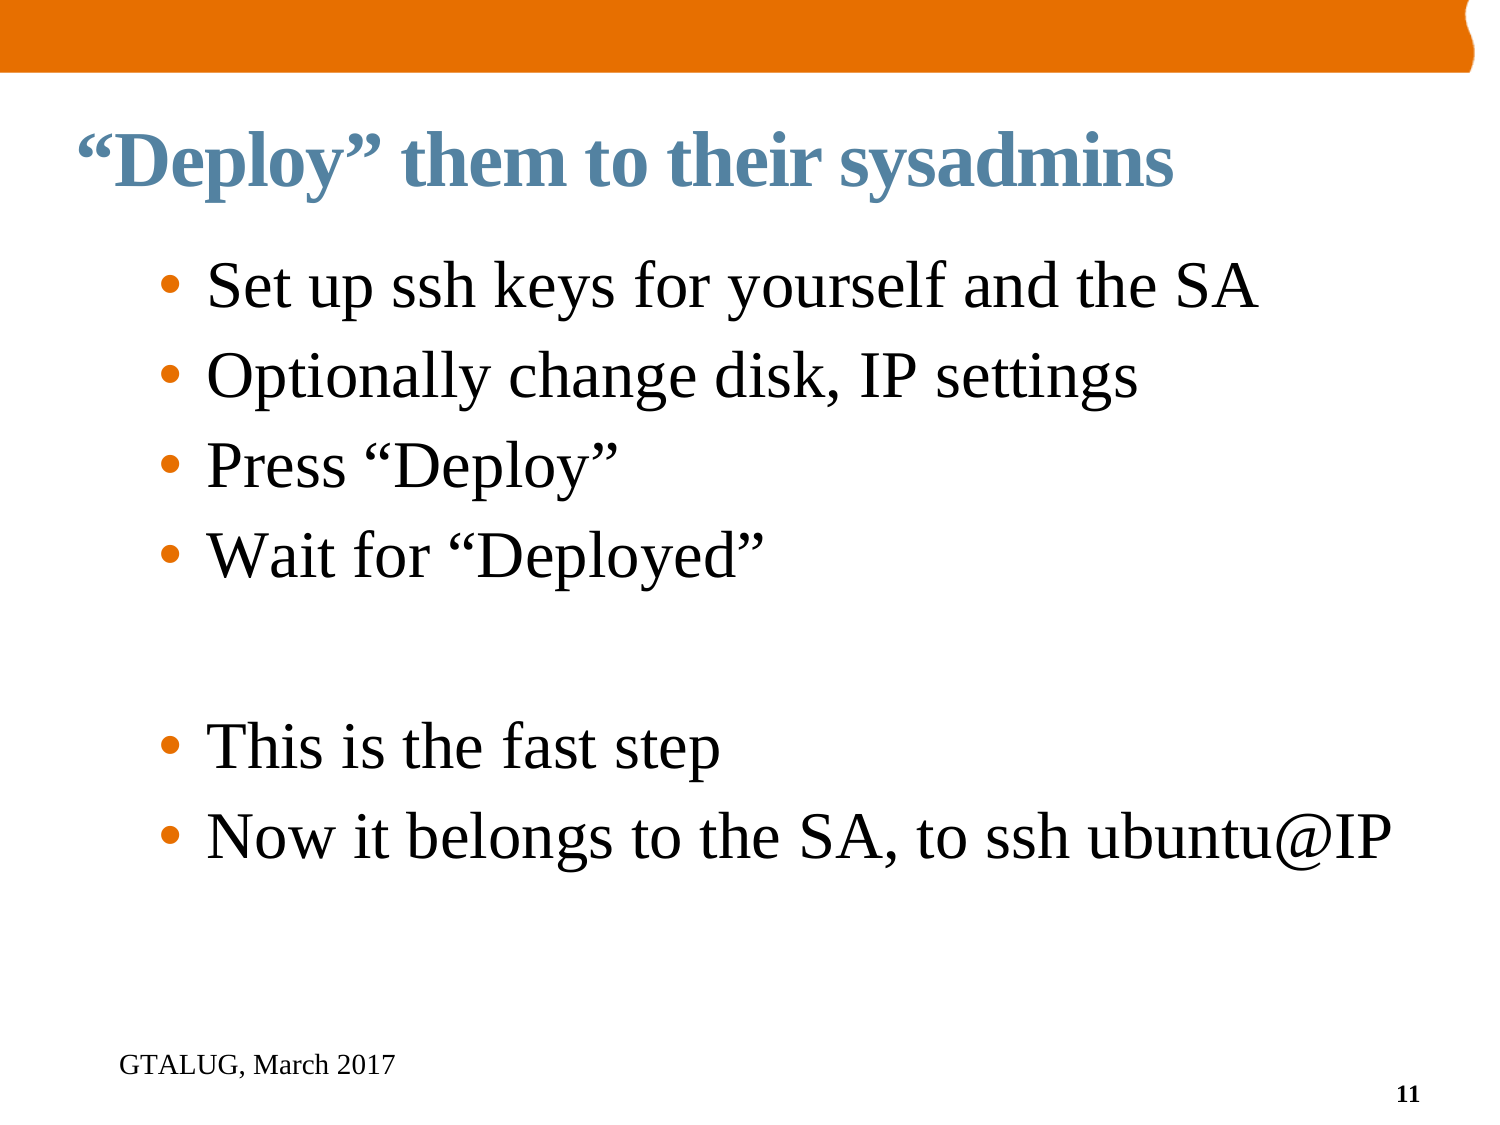

# “Deploy” them to their sysadmins
Set up ssh keys for yourself and the SA
Optionally change disk, IP settings
Press “Deploy”
Wait for “Deployed”
This is the fast step
Now it belongs to the SA, to ssh ubuntu@IP